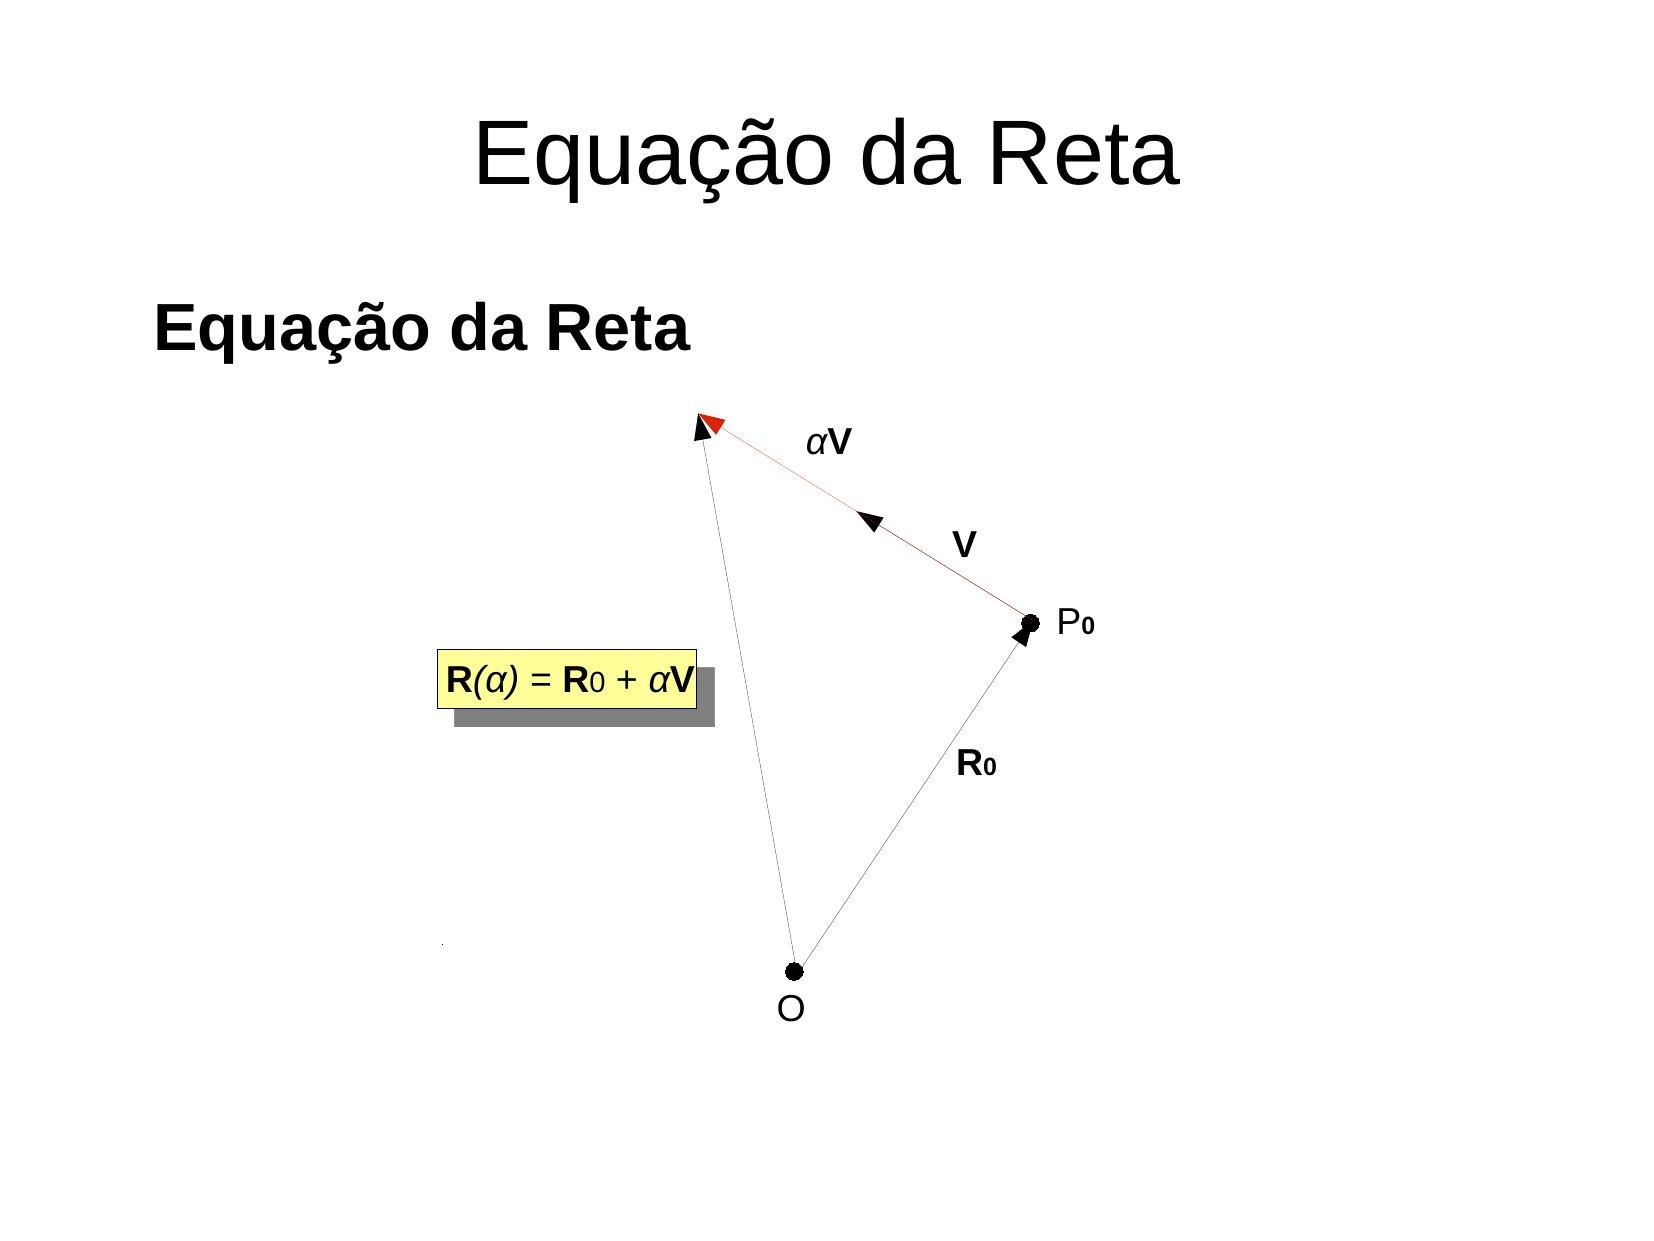

# Equação da Reta
Equação da Reta
αV
V
P0
R(α) = R0 + αV
R0
O